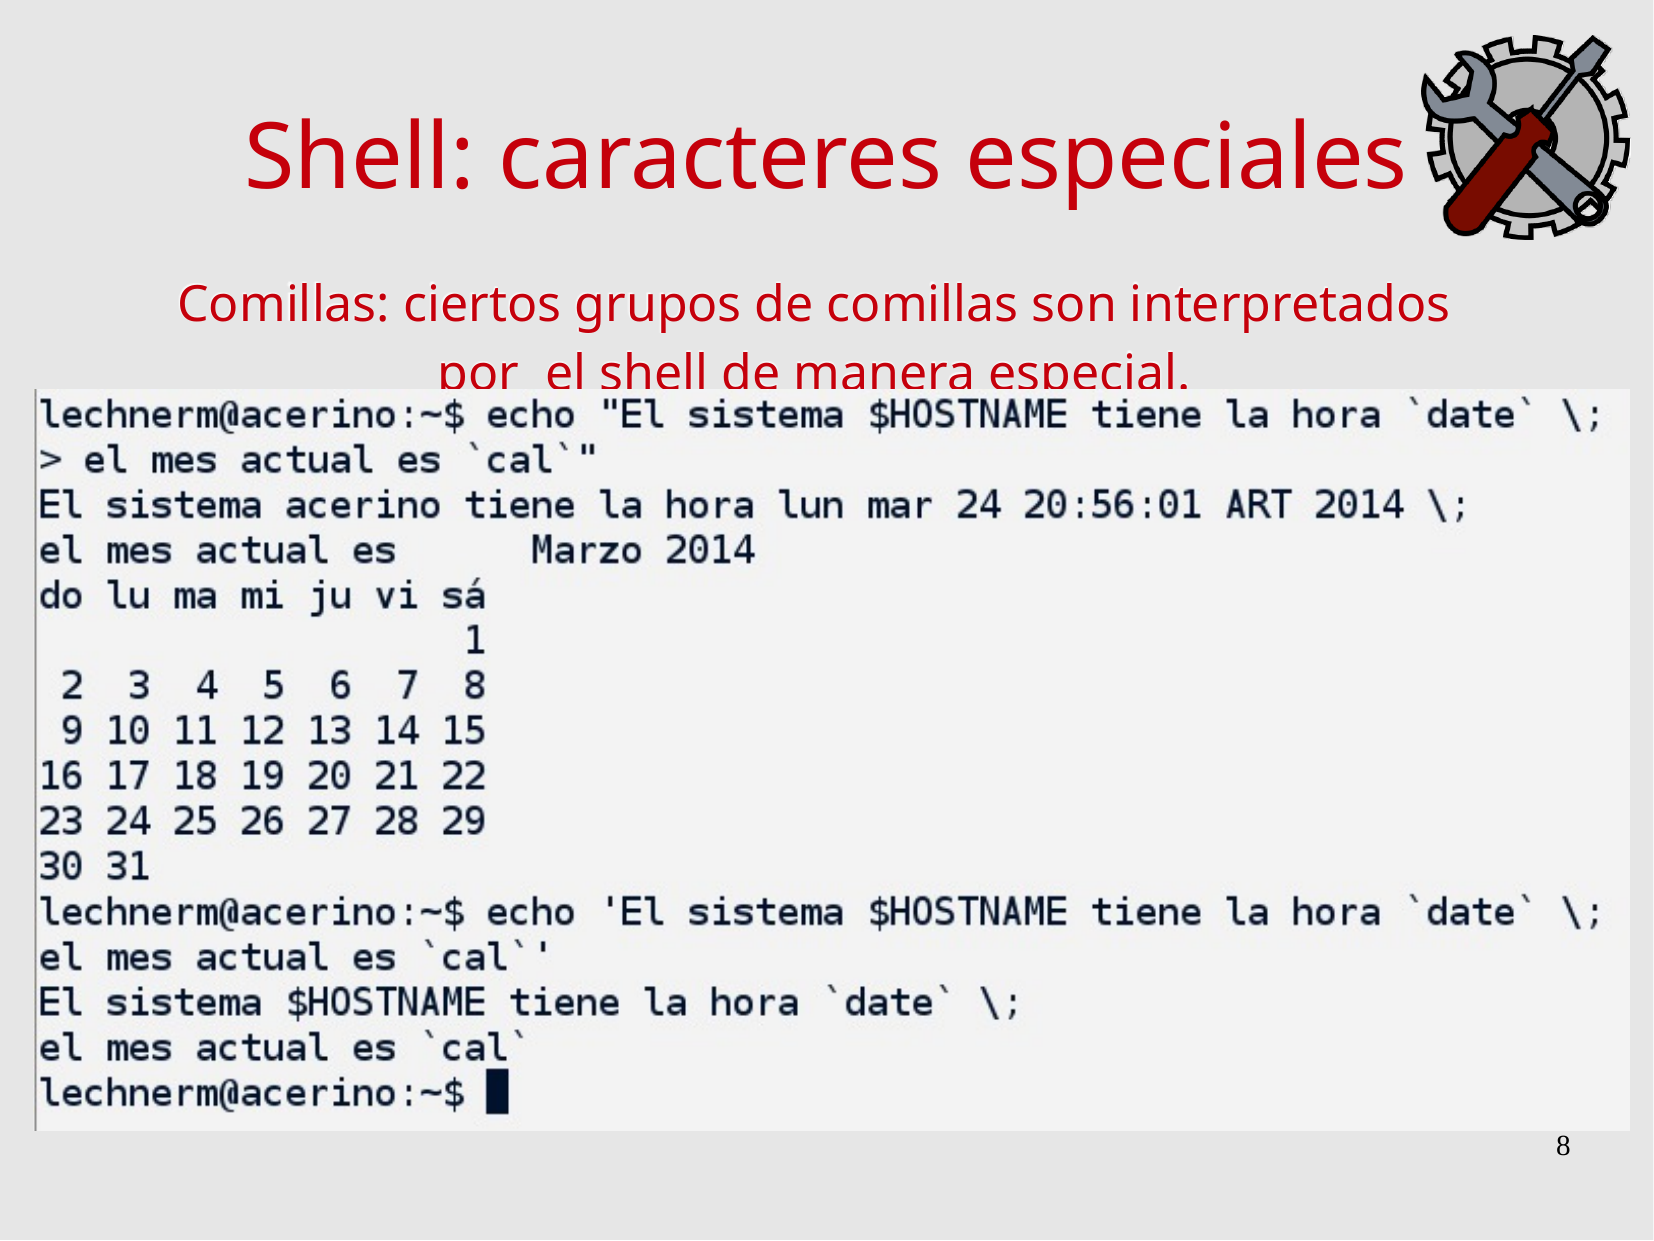

# Shell: caracteres especiales
Comillas: ciertos grupos de comillas son interpretados por el shell de manera especial.
8